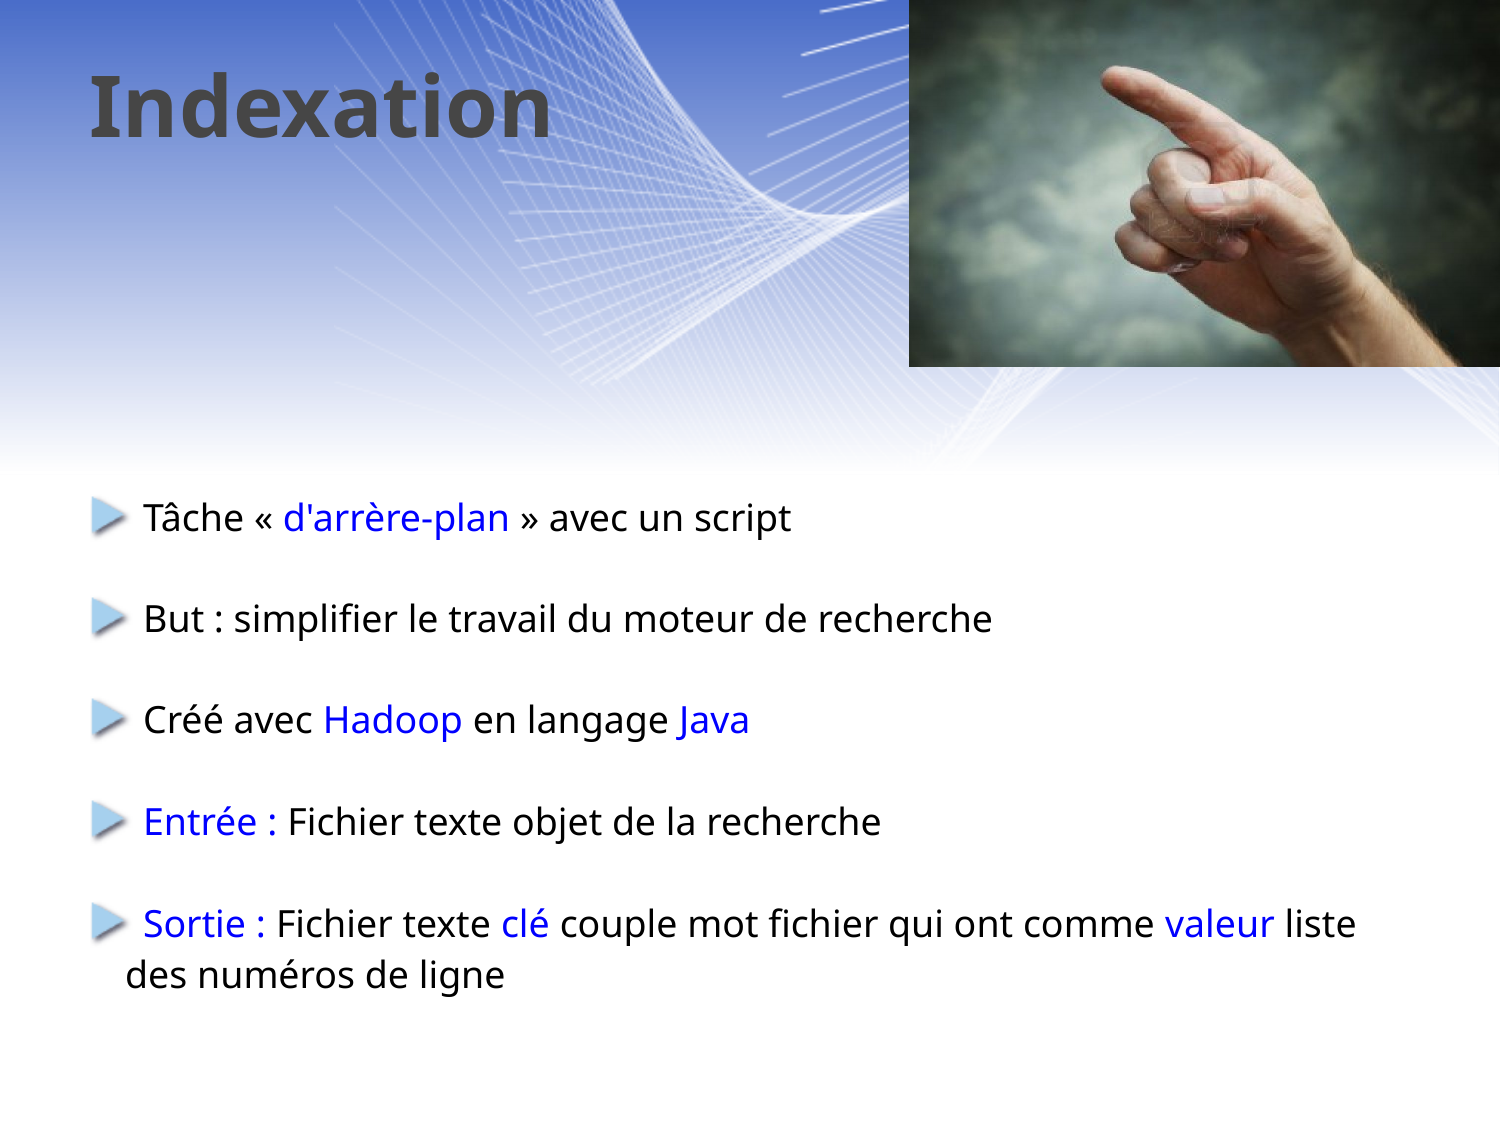

Indexation
#
 Tâche « d'arrère-plan » avec un script
 But : simplifier le travail du moteur de recherche
 Créé avec Hadoop en langage Java
 Entrée : Fichier texte objet de la recherche
 Sortie : Fichier texte clé couple mot fichier qui ont comme valeur liste des numéros de ligne